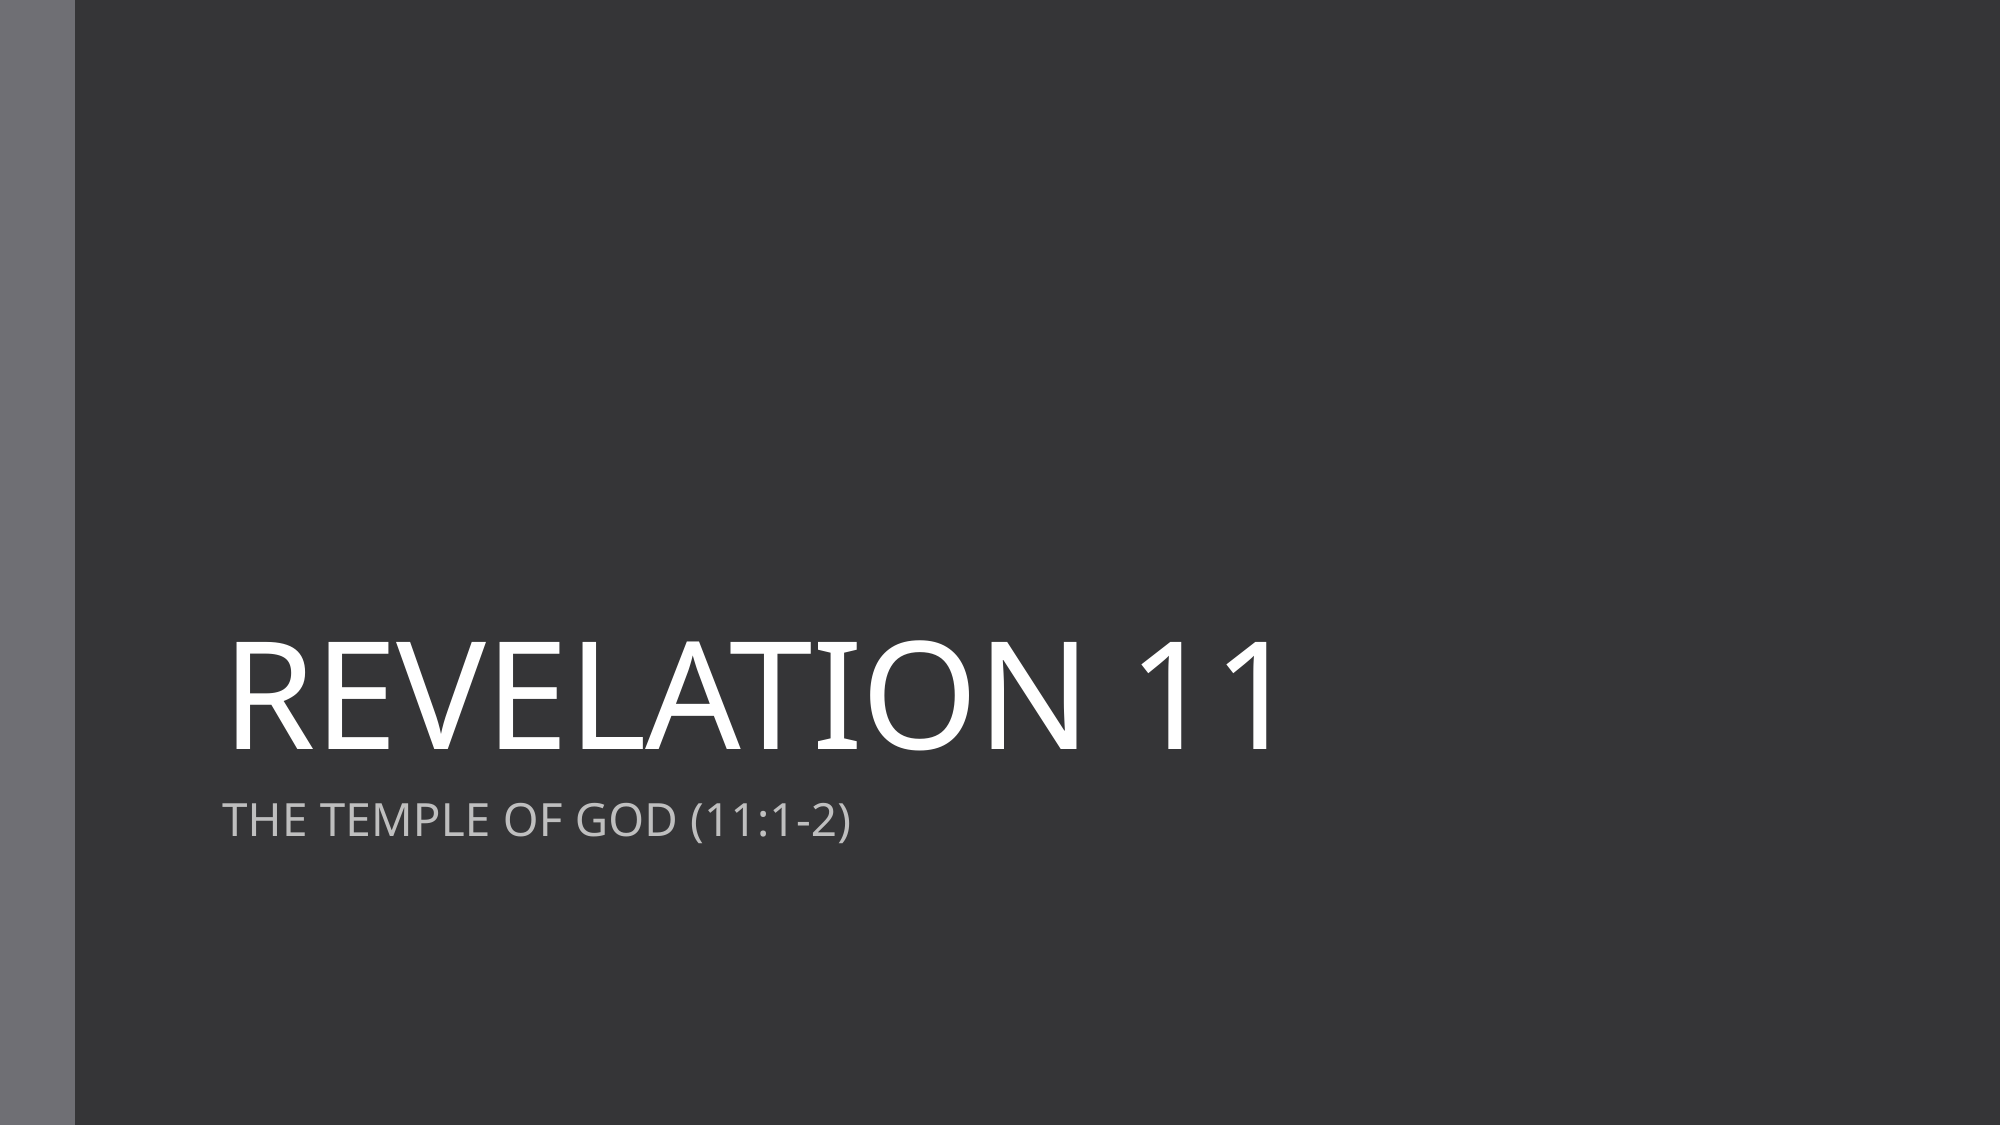

# REVELATION 11
THE TEMPLE OF GOD (11:1-2)